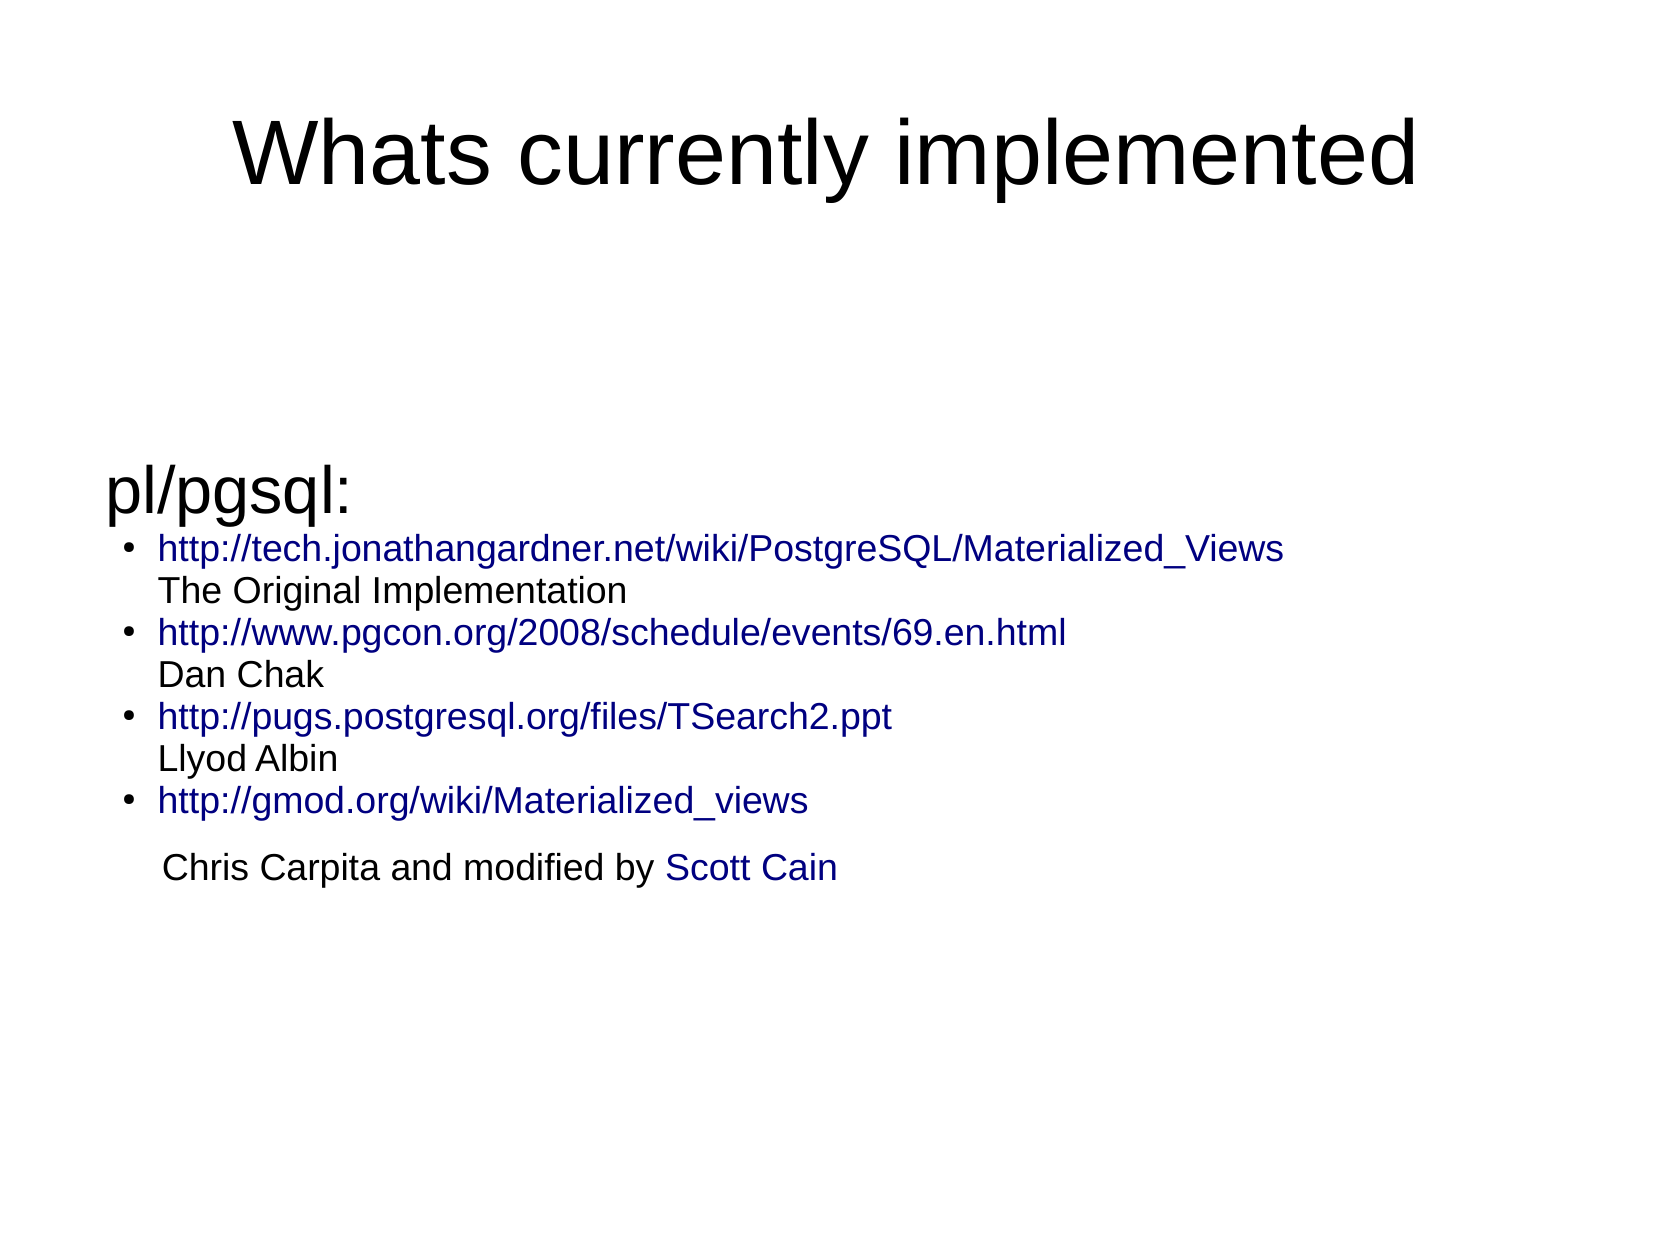

# Whats currently implemented
 pl/pgsql:
http://tech.jonathangardner.net/wiki/PostgreSQL/Materialized_Views
The Original Implementation
http://www.pgcon.org/2008/schedule/events/69.en.html
Dan Chak
http://pugs.postgresql.org/files/TSearch2.ppt
Llyod Albin
http://gmod.org/wiki/Materialized_views
	Chris Carpita and modified by Scott Cain